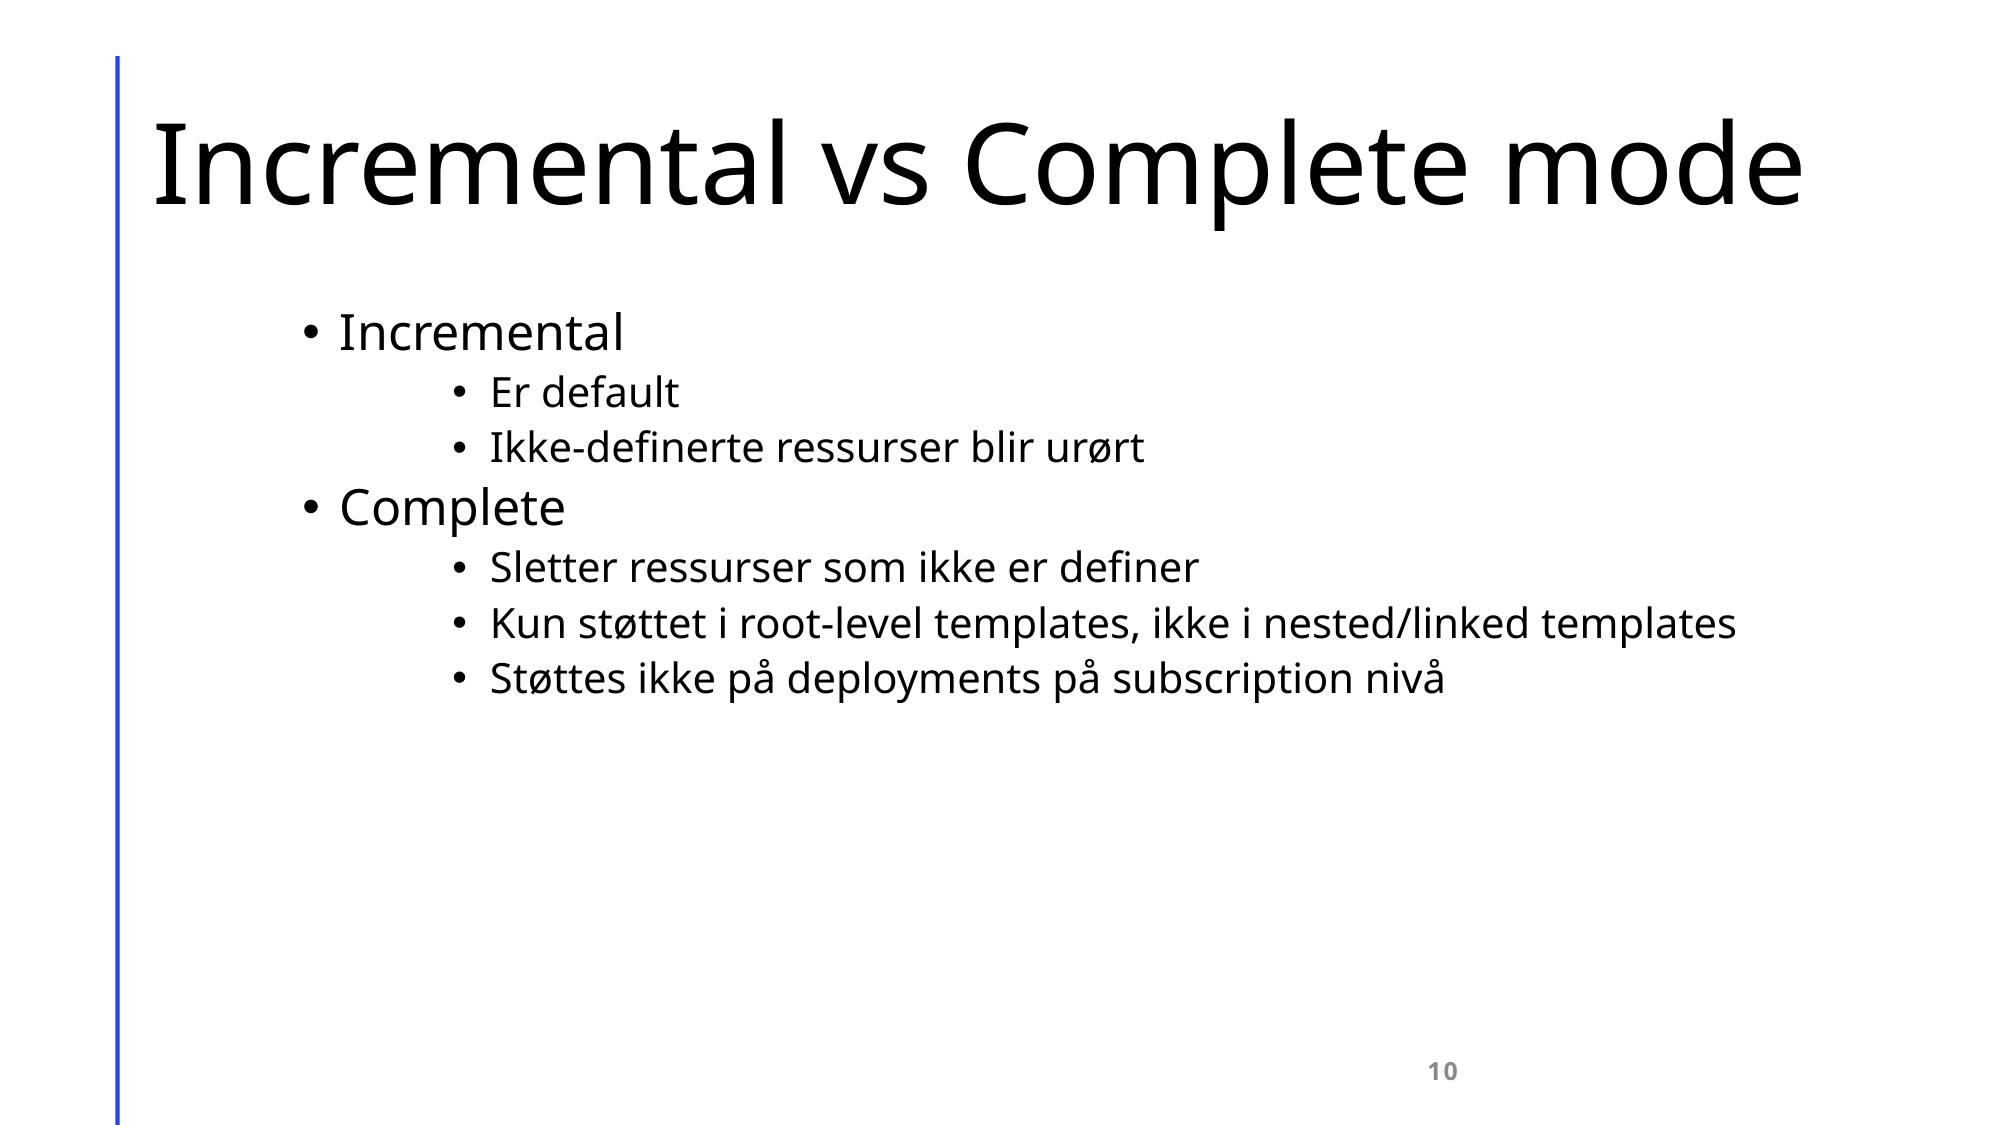

# Incremental vs Complete mode
Incremental
Er default
Ikke-definerte ressurser blir urørt
Complete
Sletter ressurser som ikke er definer
Kun støttet i root-level templates, ikke i nested/linked templates
Støttes ikke på deployments på subscription nivå